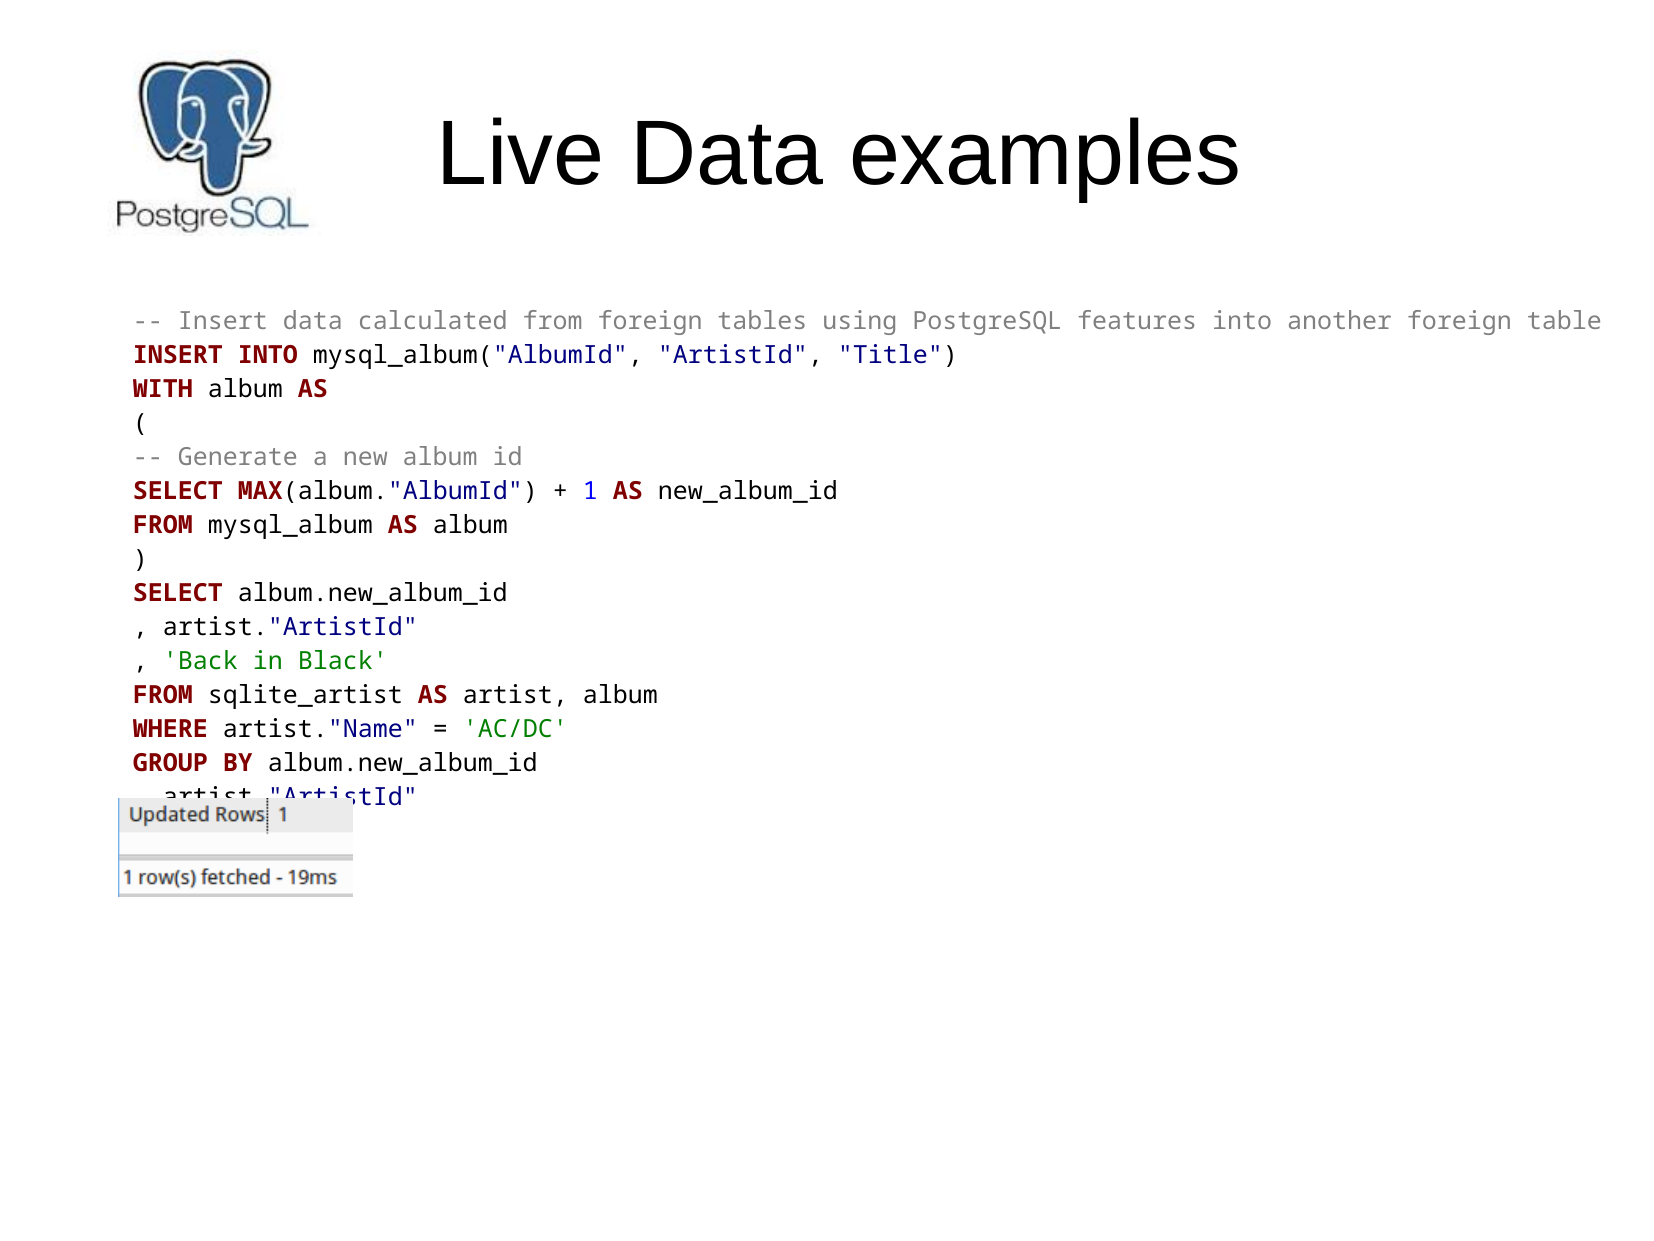

# Live Data examples
-- Insert data calculated from foreign tables using PostgreSQL features into another foreign table
INSERT INTO mysql_album("AlbumId", "ArtistId", "Title")
WITH album AS
(
-- Generate a new album id
SELECT MAX(album."AlbumId") + 1 AS new_album_id
FROM mysql_album AS album
)
SELECT album.new_album_id
, artist."ArtistId"
, 'Back in Black'
FROM sqlite_artist AS artist, album
WHERE artist."Name" = 'AC/DC'
GROUP BY album.new_album_id
, artist."ArtistId"
;